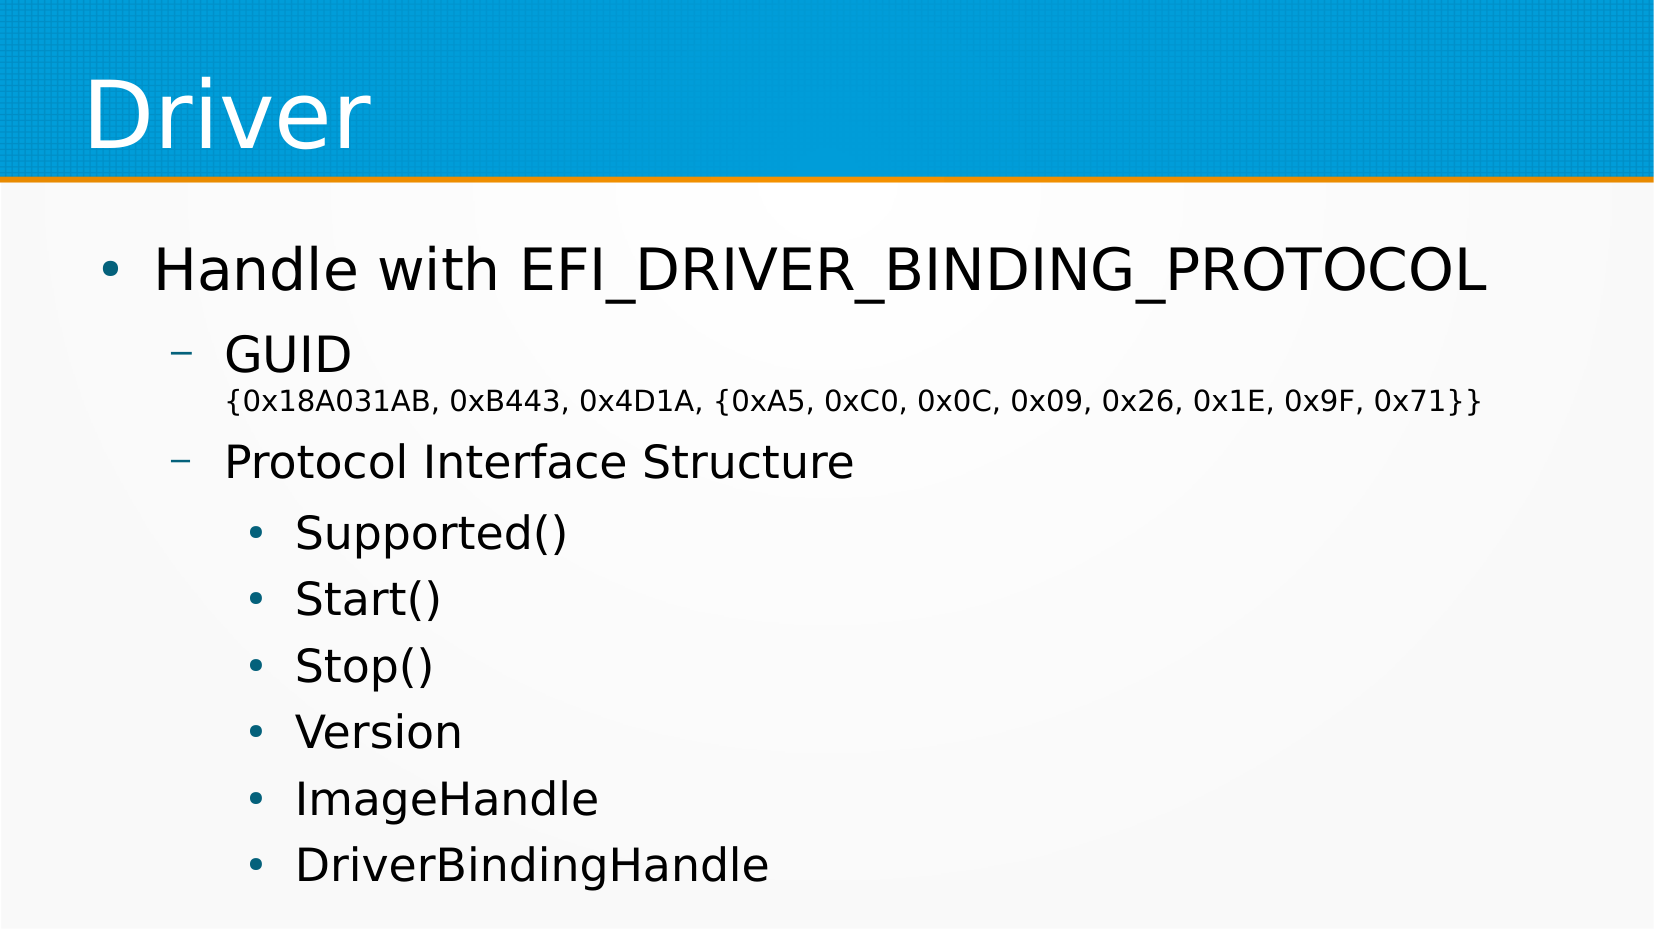

# Driver
Handle with EFI_DRIVER_BINDING_PROTOCOL
GUID
{0x18A031AB, 0xB443, 0x4D1A, {0xA5, 0xC0, 0x0C, 0x09, 0x26, 0x1E, 0x9F, 0x71}}
Protocol Interface Structure
Supported()
Start()
Stop()
Version
ImageHandle
DriverBindingHandle